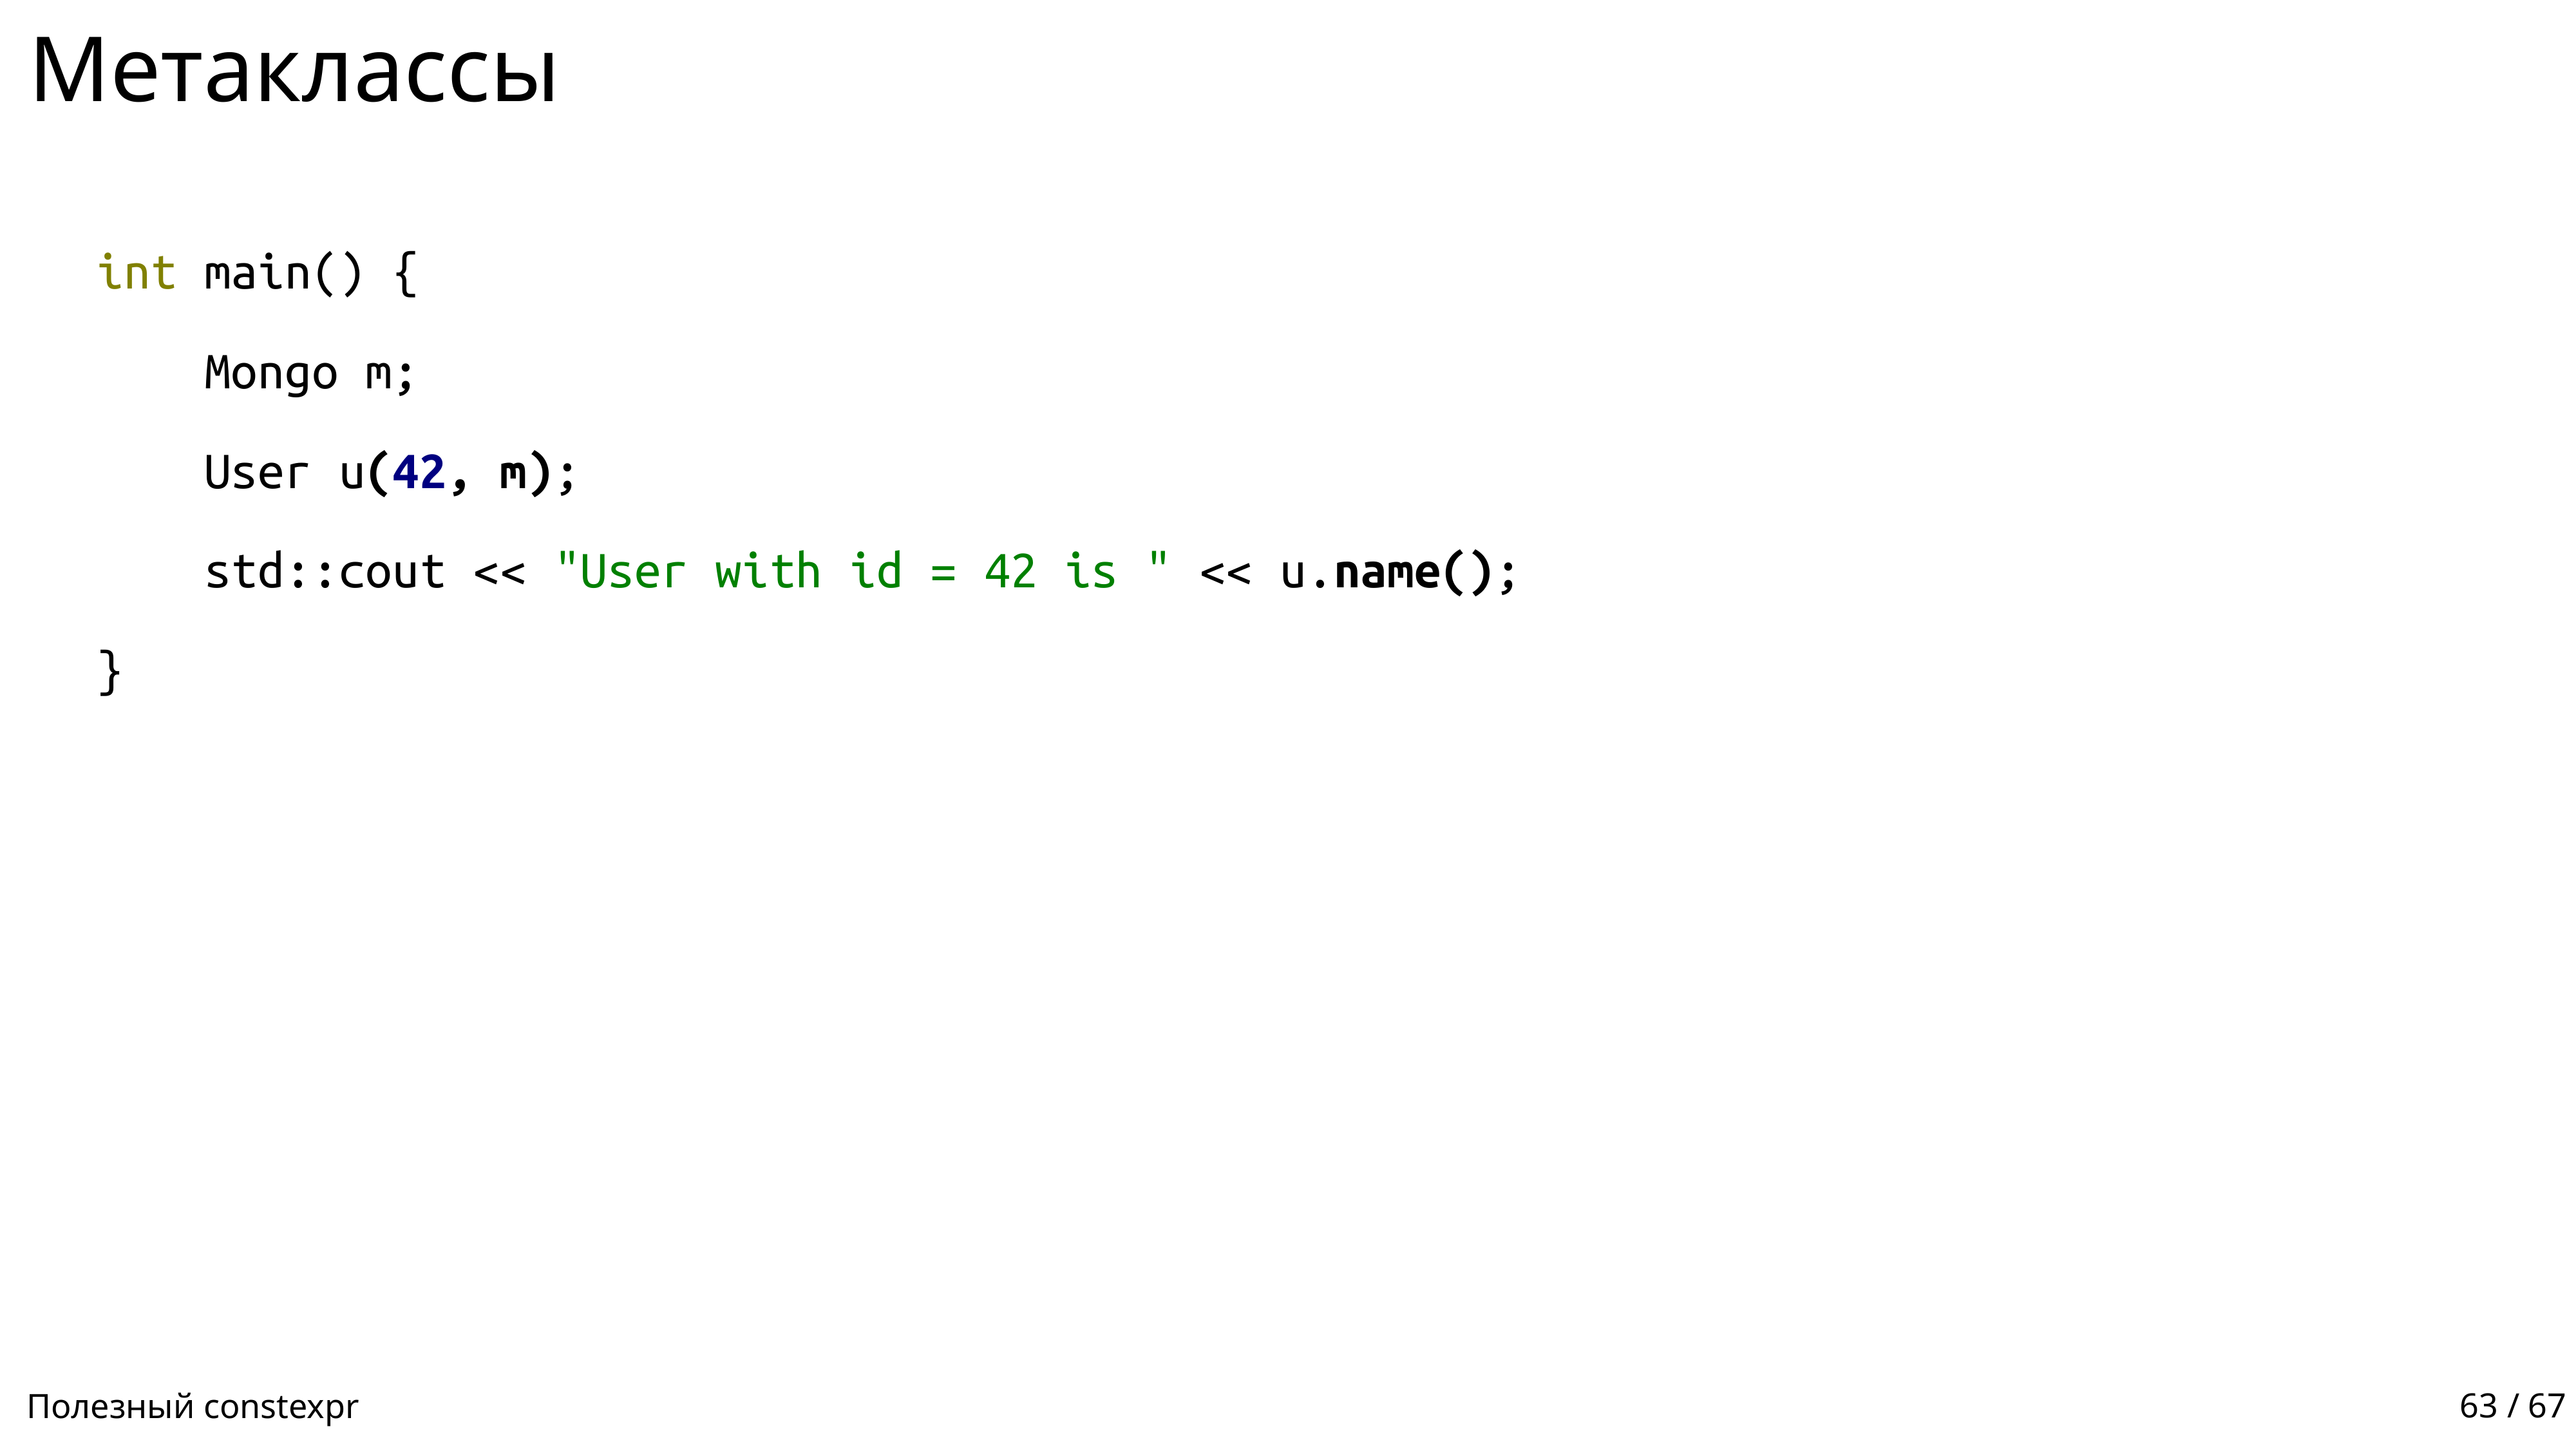

# Метаклассы
int main() {
 Mongo m;
 User u(42, m);
 std::cout << "User with id = 42 is " << u.name();
}
Полезный constexpr